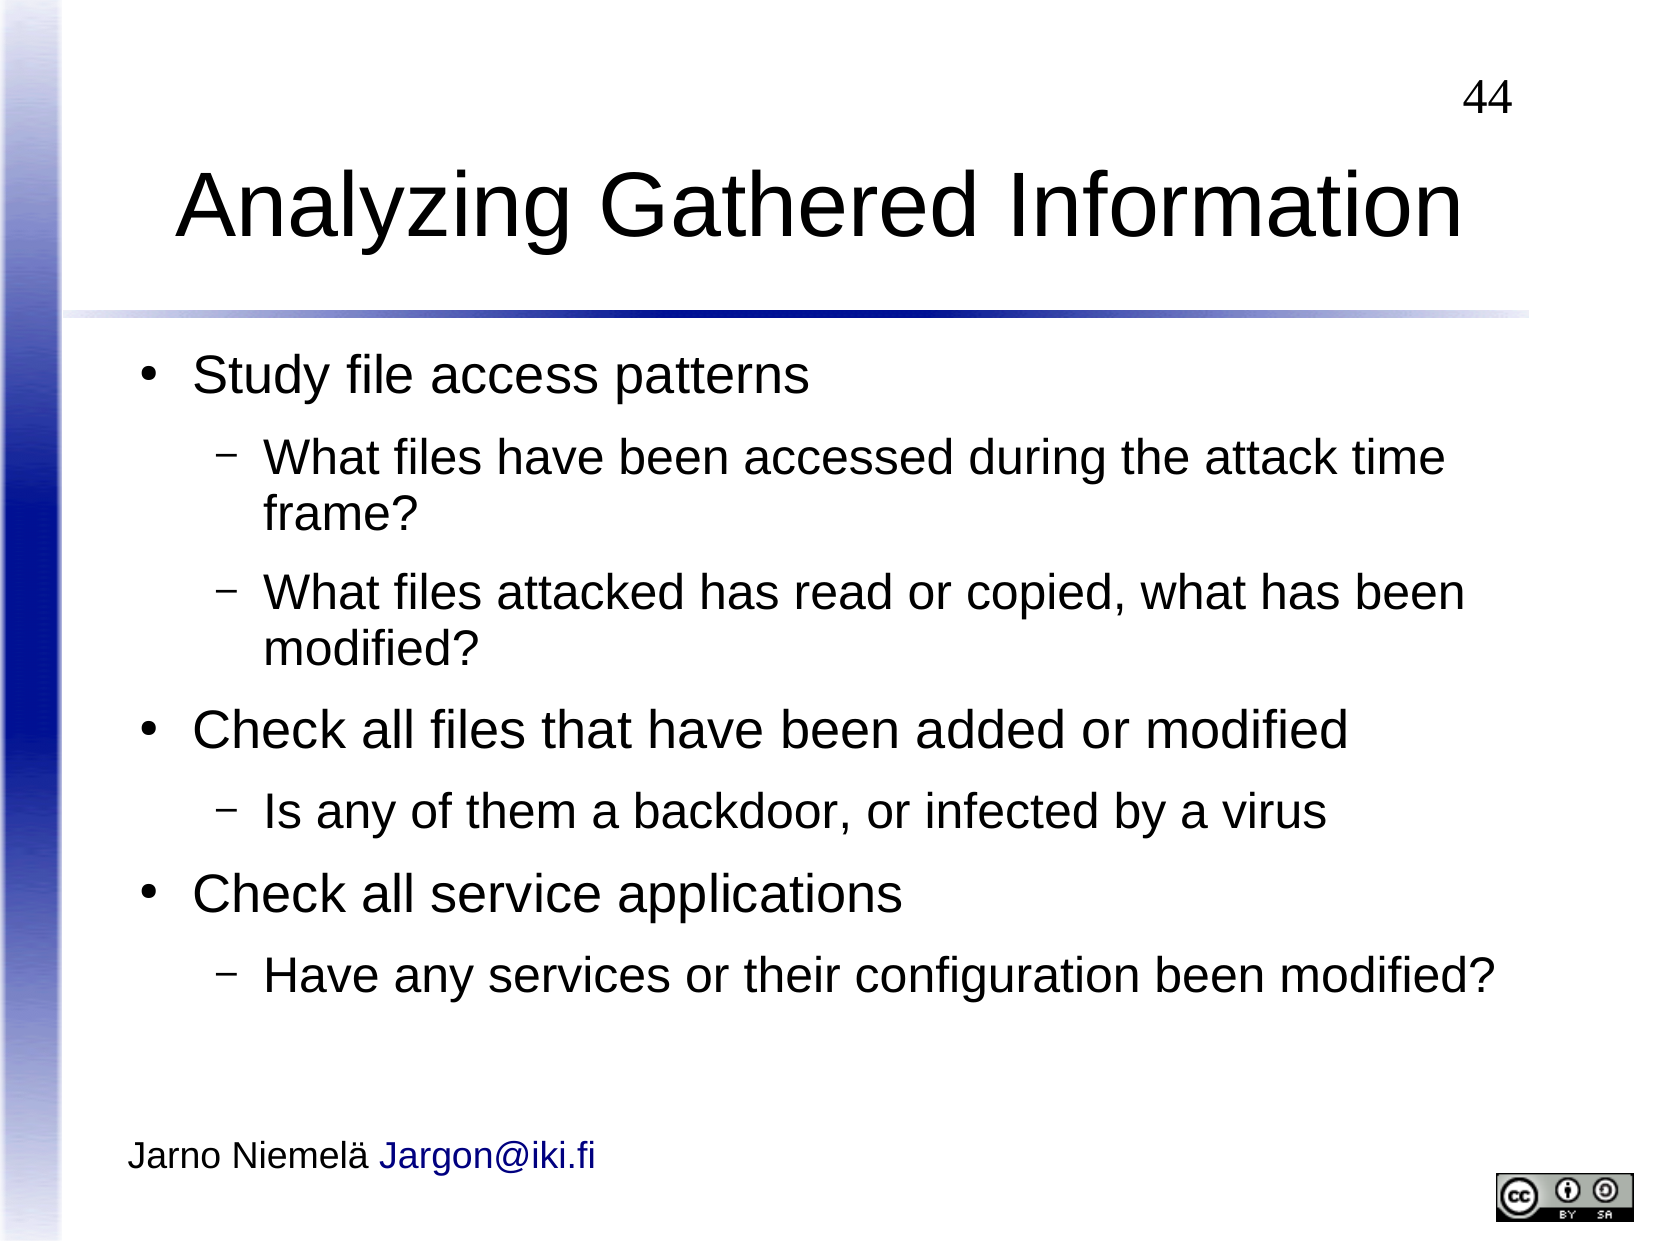

# Analyzing Gathered Information
Study file access patterns
What files have been accessed during the attack time frame?
What files attacked has read or copied, what has been modified?
Check all files that have been added or modified
Is any of them a backdoor, or infected by a virus
Check all service applications
Have any services or their configuration been modified?